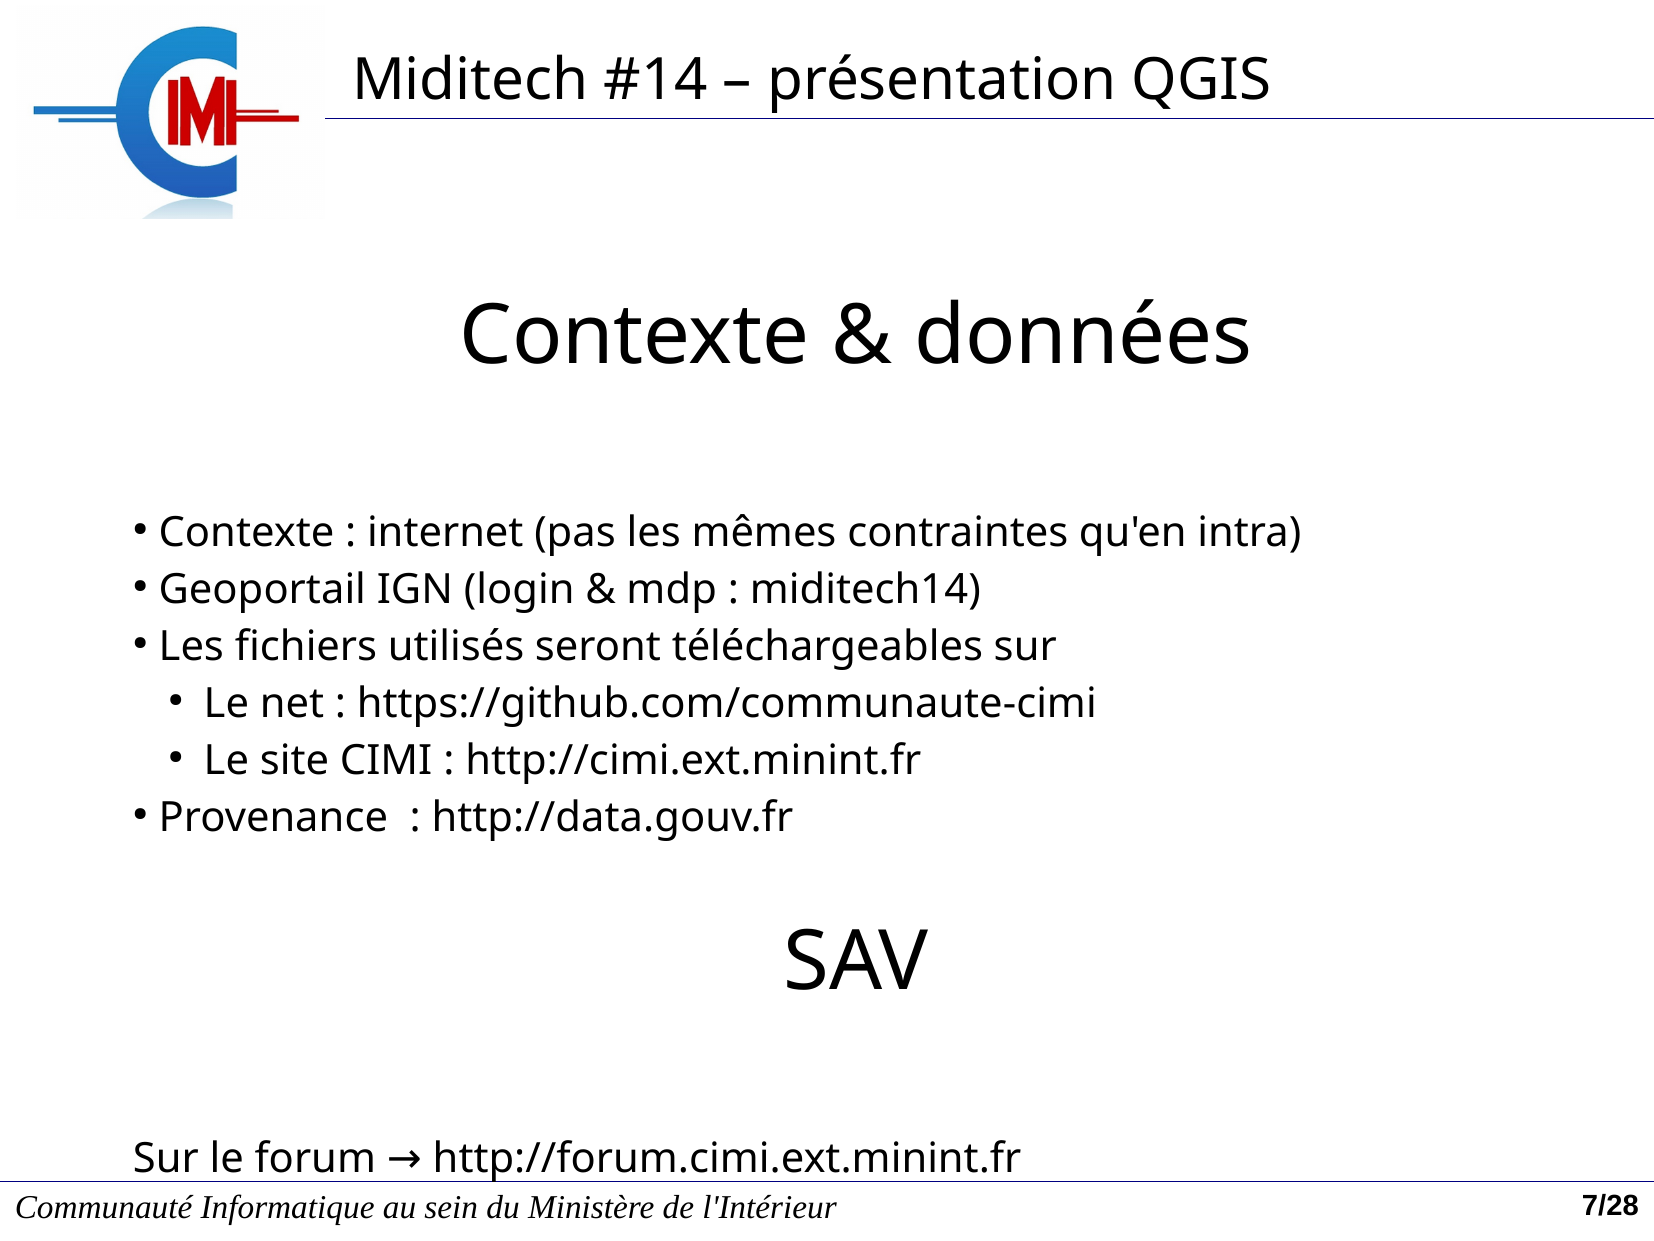

Miditech #14 – présentation QGIS
Contexte & données
 Contexte : internet (pas les mêmes contraintes qu'en intra)
 Geoportail IGN (login & mdp : miditech14)
 Les fichiers utilisés seront téléchargeables sur
Le net : https://github.com/communaute-cimi
Le site CIMI : http://cimi.ext.minint.fr
 Provenance  : http://data.gouv.fr
SAV
Sur le forum → http://forum.cimi.ext.minint.fr